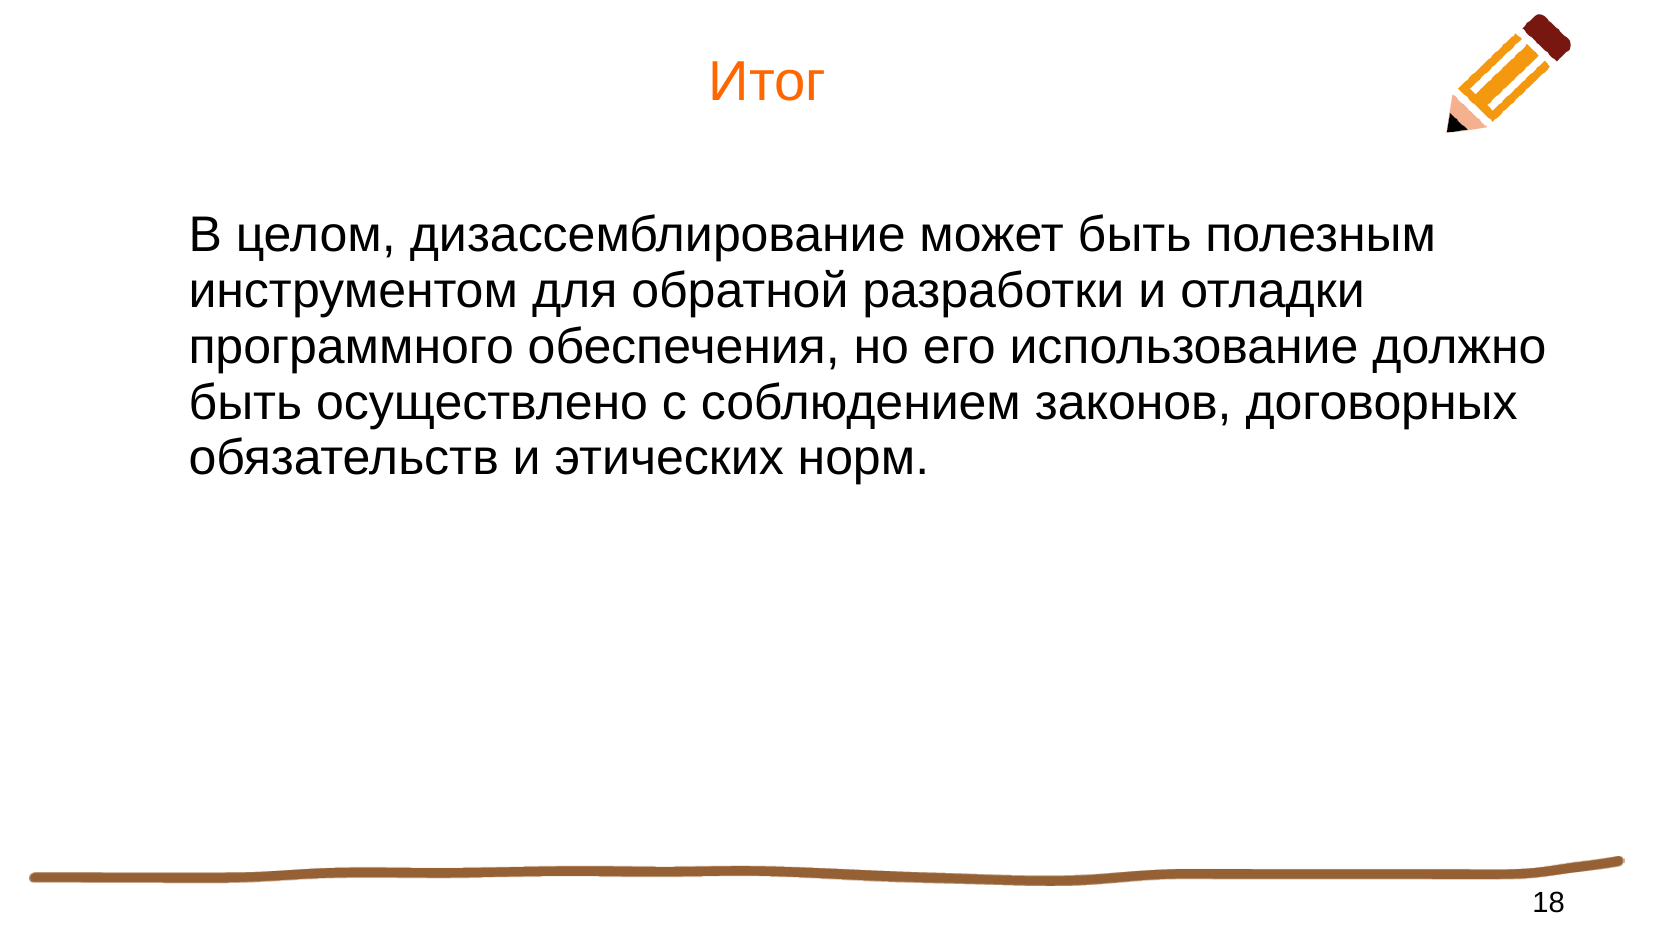

# Итог
В целом, дизассемблирование может быть полезным инструментом для обратной разработки и отладки программного обеспечения, но его использование должно быть осуществлено с соблюдением законов, договорных обязательств и этических норм.
18